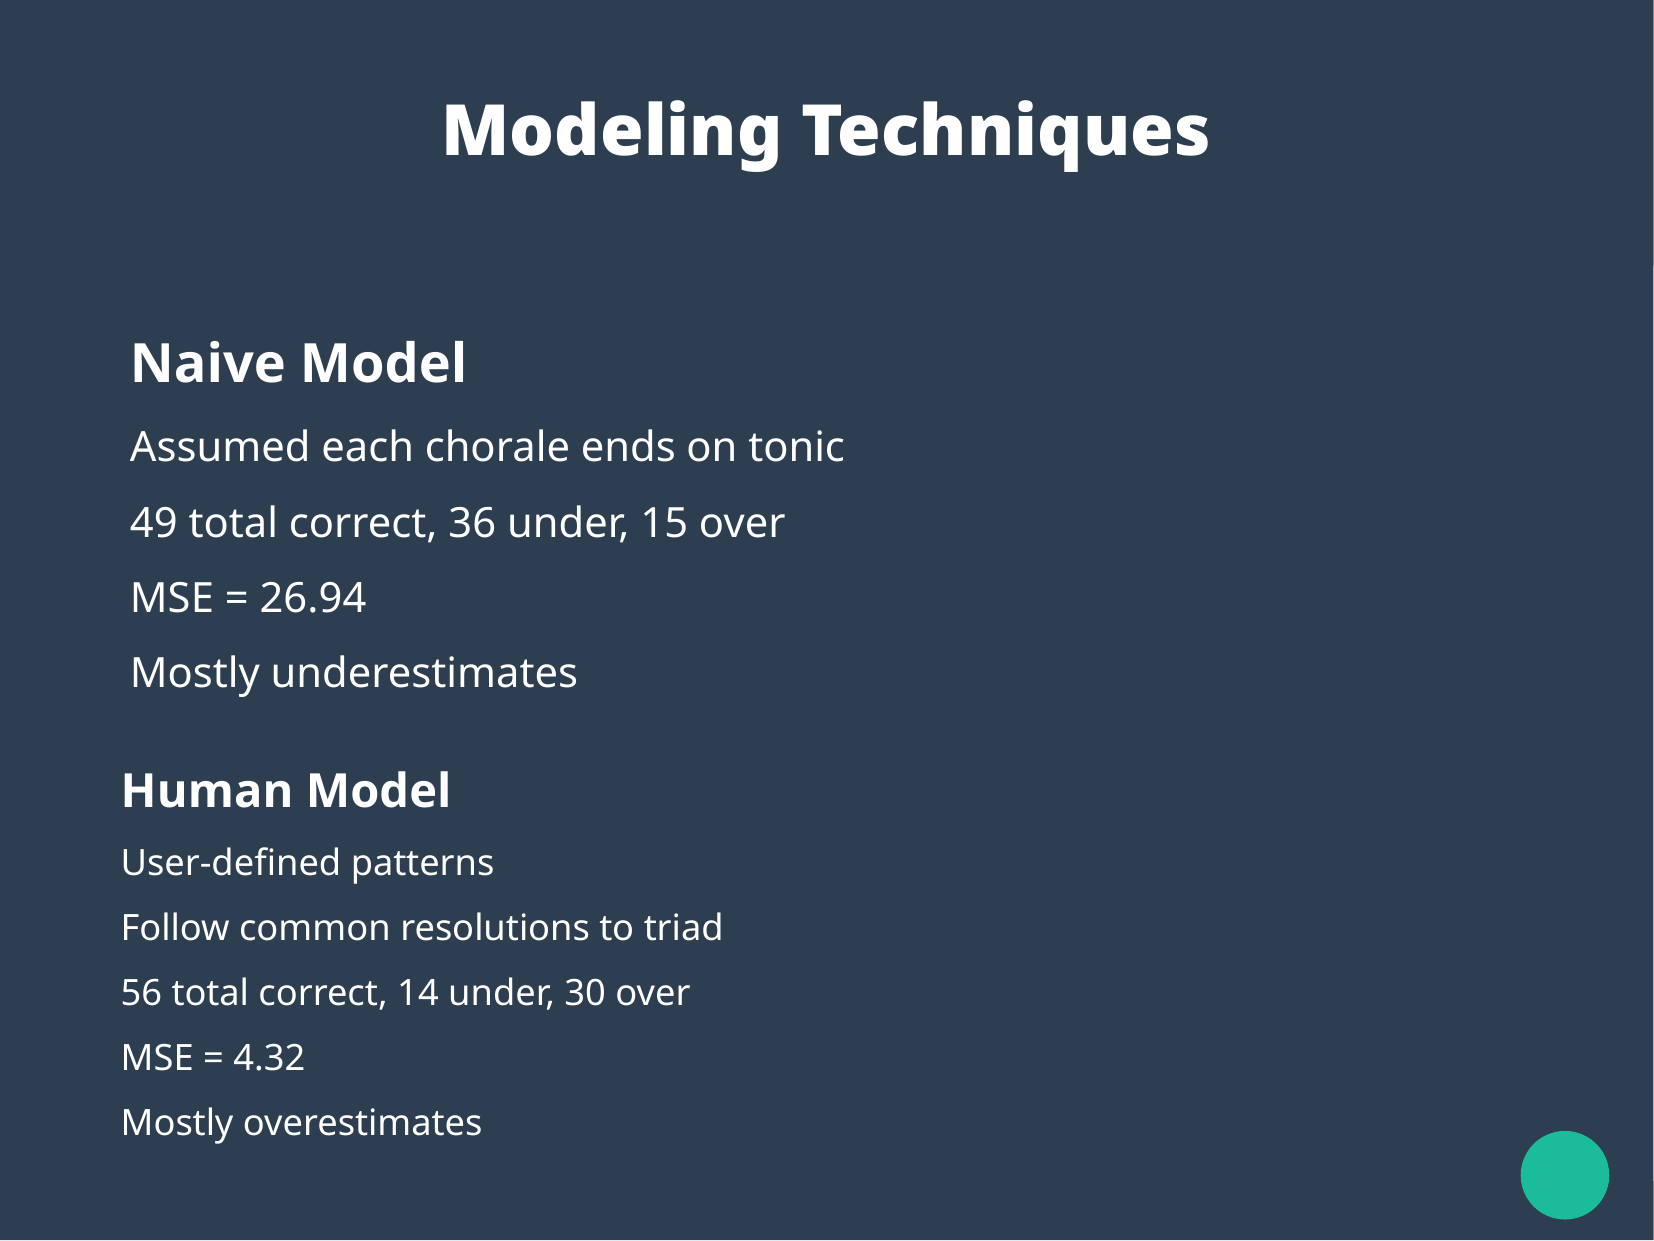

# Modeling Techniques
Naive Model
Assumed each chorale ends on tonic
49 total correct, 36 under, 15 over
MSE = 26.94
Mostly underestimates
Human Model
User-defined patterns
Follow common resolutions to triad
56 total correct, 14 under, 30 over
MSE = 4.32
Mostly overestimates